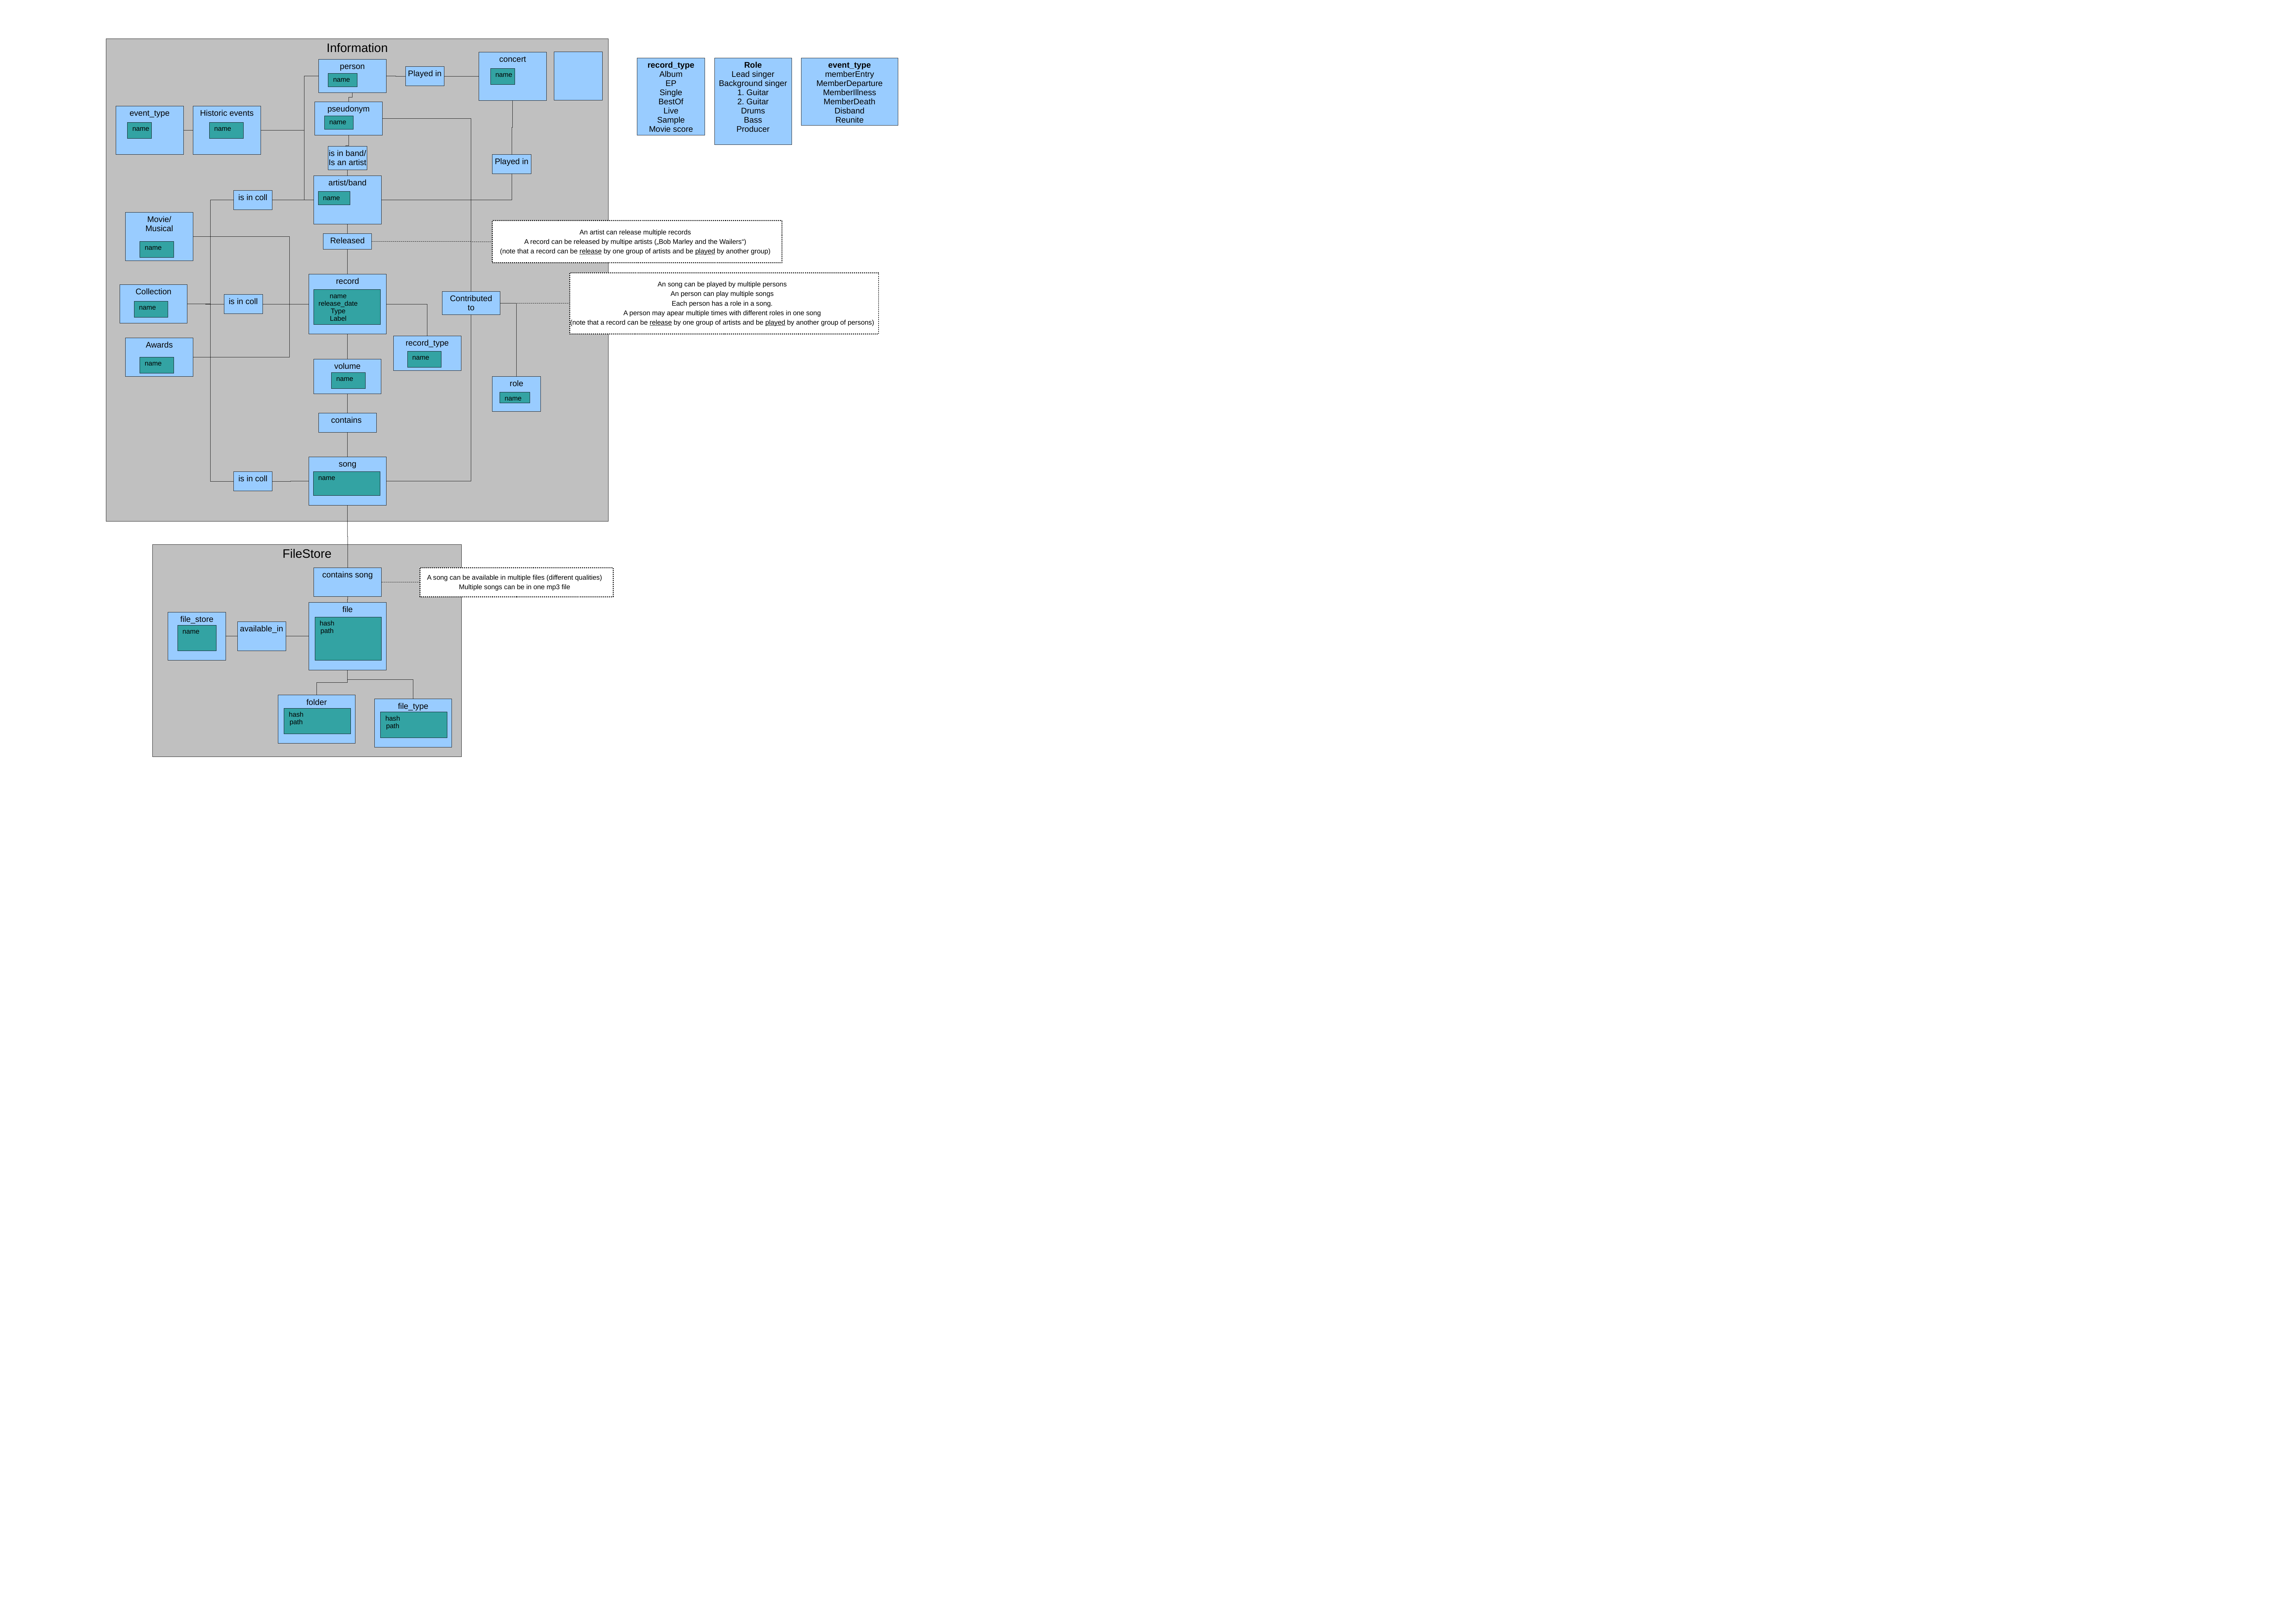

Information
concert
record_type
Album
EP
Single
BestOf
Live
Sample
Movie score
Role
Lead singer
Background singer
1. Guitar
2. Guitar
Drums
Bass
Producer
event_type
memberEntry
MemberDeparture
MemberIllness
MemberDeath
Disband
Reunite
person
Played in
name
name
pseudonym
event_type
Historic events
name
name
name
is in band/
Is an artist
Played in
artist/band
is in coll
name
Movie/
Musical
An artist can release multiple records
A record can be released by multipe artists („Bob Marley and the Wailers“)
(note that a record can be release by one group of artists and be played by another group)
Released
name
An song can be played by multiple persons
An person can play multiple songs
Each person has a role in a song.
A person may apear multiple times with different roles in one song
(note that a record can be release by one group of artists and be played by another group of persons)
record
Collection
name
release_date
Type
Label
Contributed
to
is in coll
name
record_type
Awards
name
name
volume
name
role
name
contains
song
name
is in coll
FileStore
contains song
A song can be available in multiple files (different qualities)
Multiple songs can be in one mp3 file
file
file_store
hash
path
available_in
name
folder
file_type
hash
path
hash
path